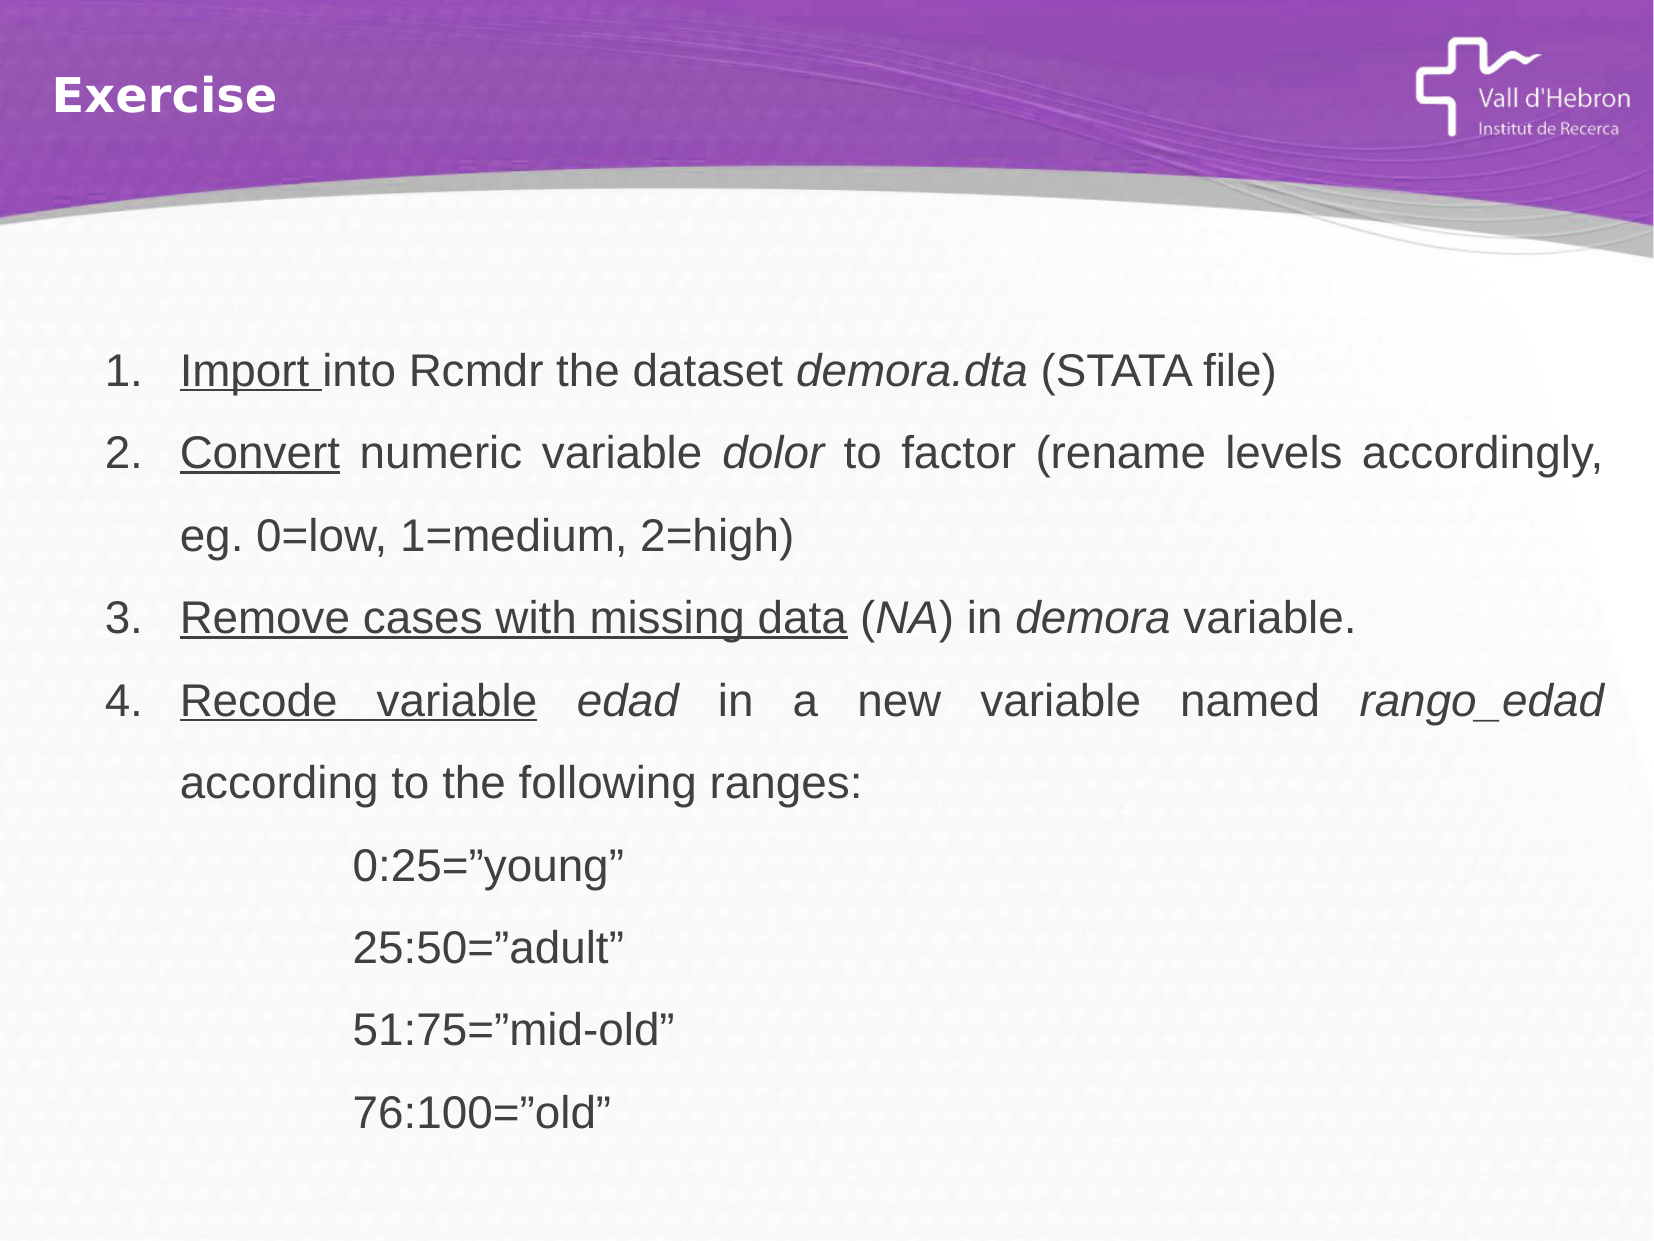

Exercise
Import into Rcmdr the dataset demora.dta (STATA file)
Convert numeric variable dolor to factor (rename levels accordingly, eg. 0=low, 1=medium, 2=high)
Remove cases with missing data (NA) in demora variable.
Recode variable edad in a new variable named rango_edad according to the following ranges:
0:25=”young”
25:50=”adult”
51:75=”mid-old”
76:100=”old”